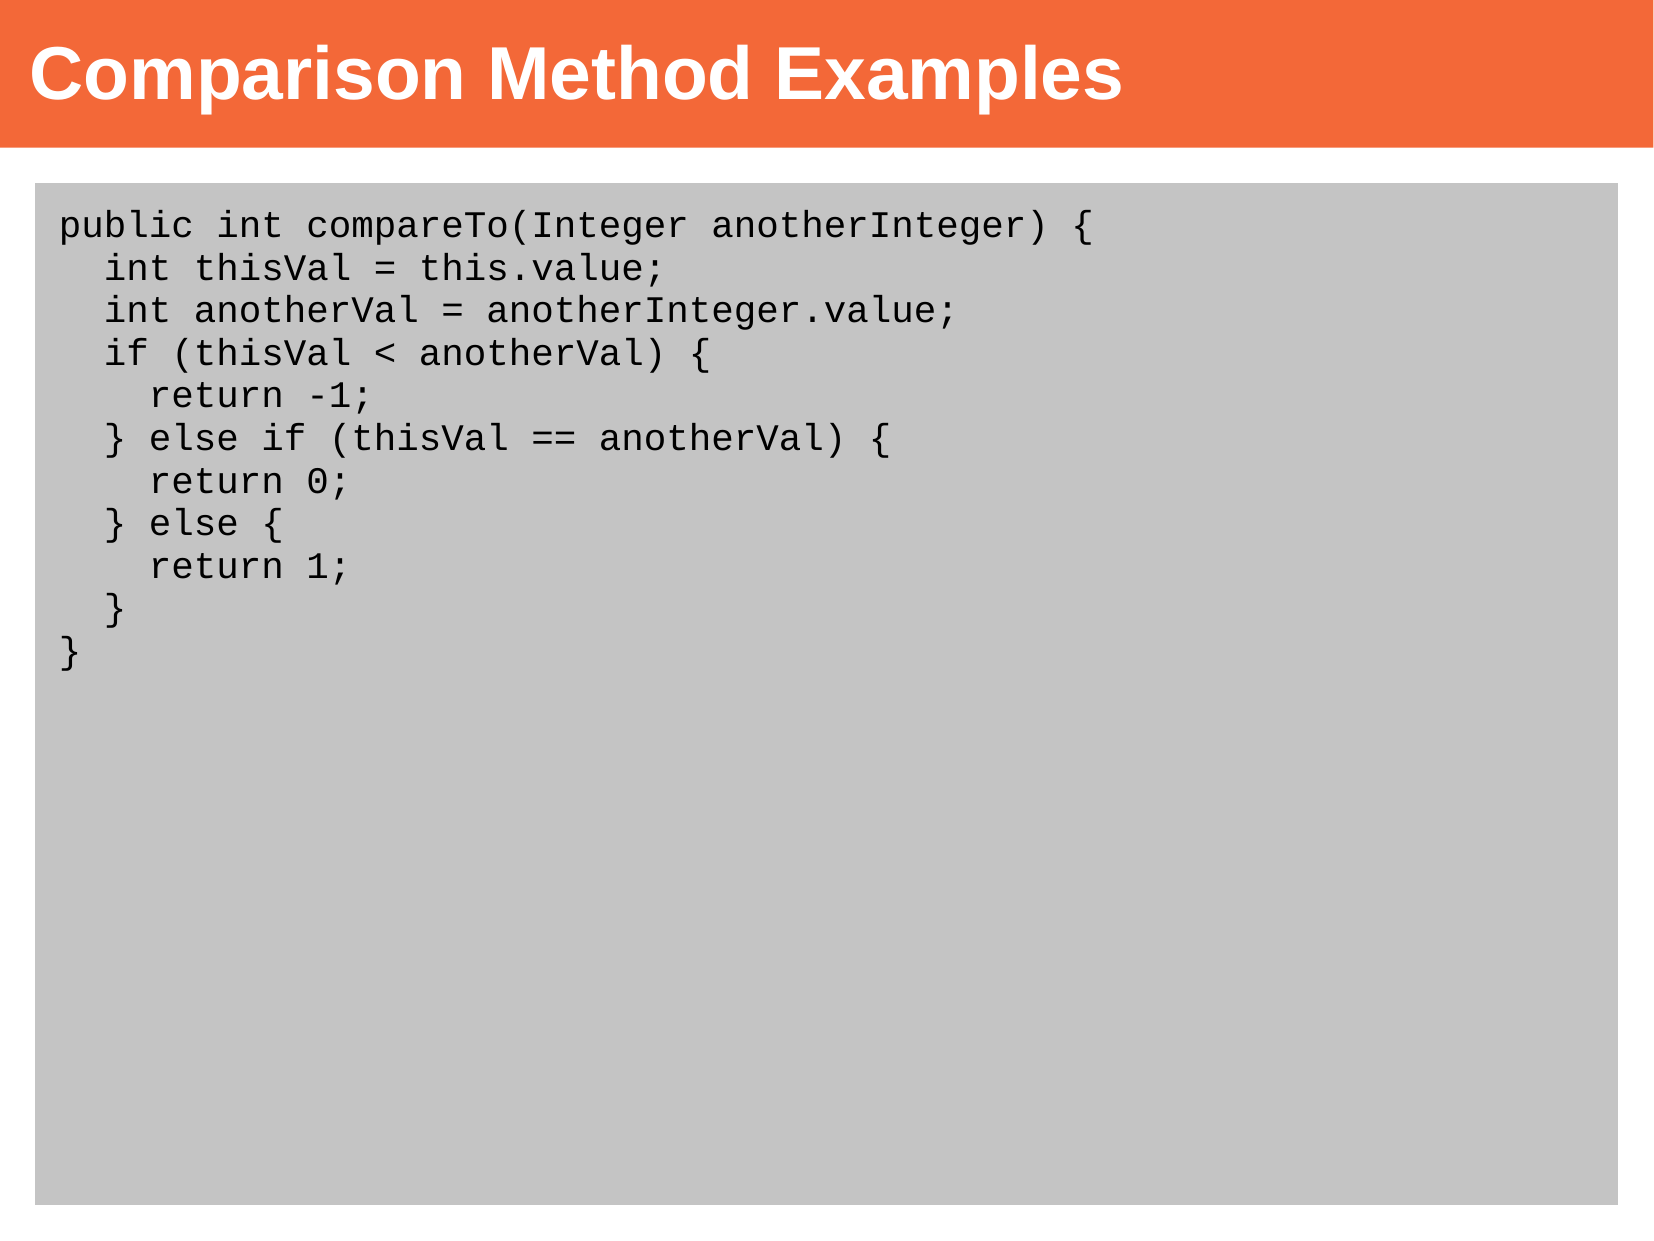

# Comparison Method Examples
public int compareTo(Integer anotherInteger) {
 int thisVal = this.value;
 int anotherVal = anotherInteger.value;
 if (thisVal < anotherVal) {
 return -1;
 } else if (thisVal == anotherVal) {
 return 0;
 } else {
 return 1;
 }
}
Advanced Design and Programming
12
© 2018 Dirk Riehle - All Rights Reserved